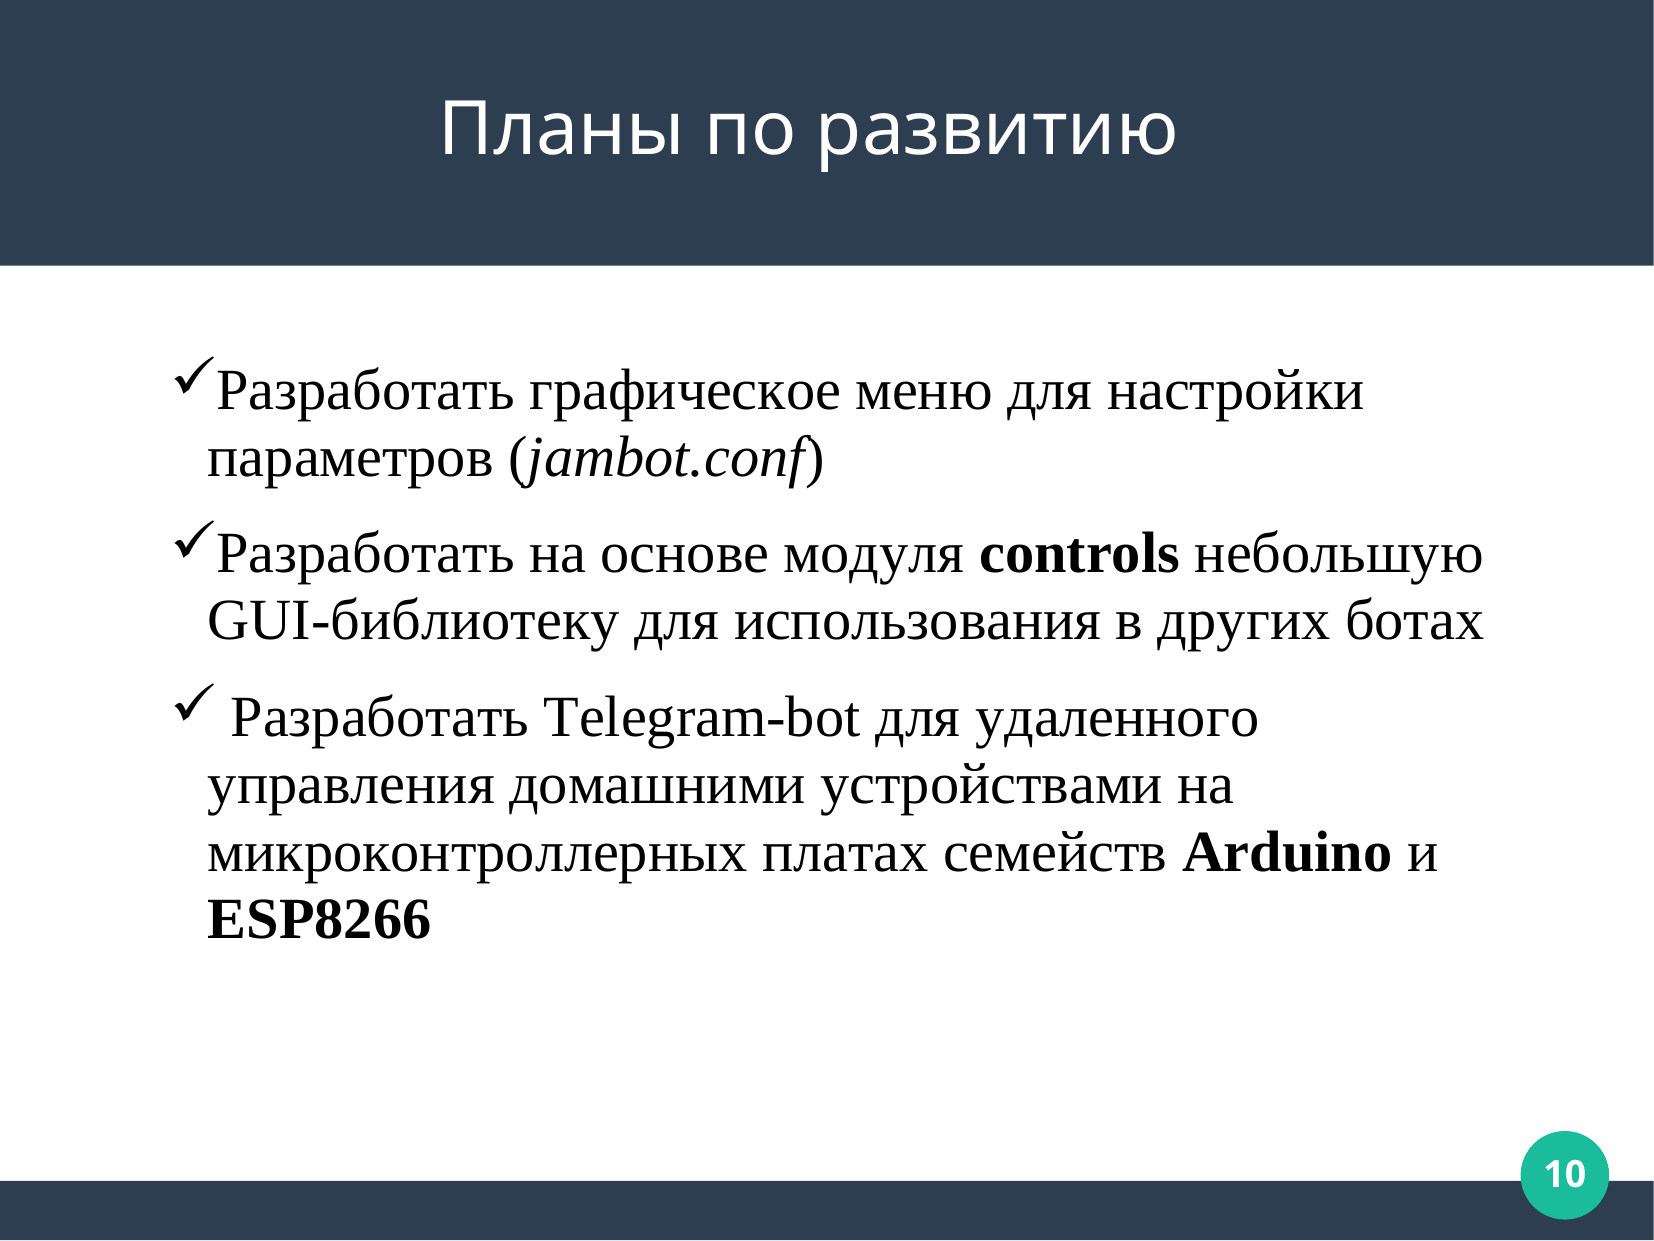

# Планы по развитию
Разработать графическое меню для настройки параметров (jambot.conf)
Разработать на основе модуля controls небольшую GUI-библиотеку для использования в других ботах
 Разработать Telegram-bot для удаленного управления домашними устройствами на микроконтроллерных платах семейств Arduino и ESP8266
10